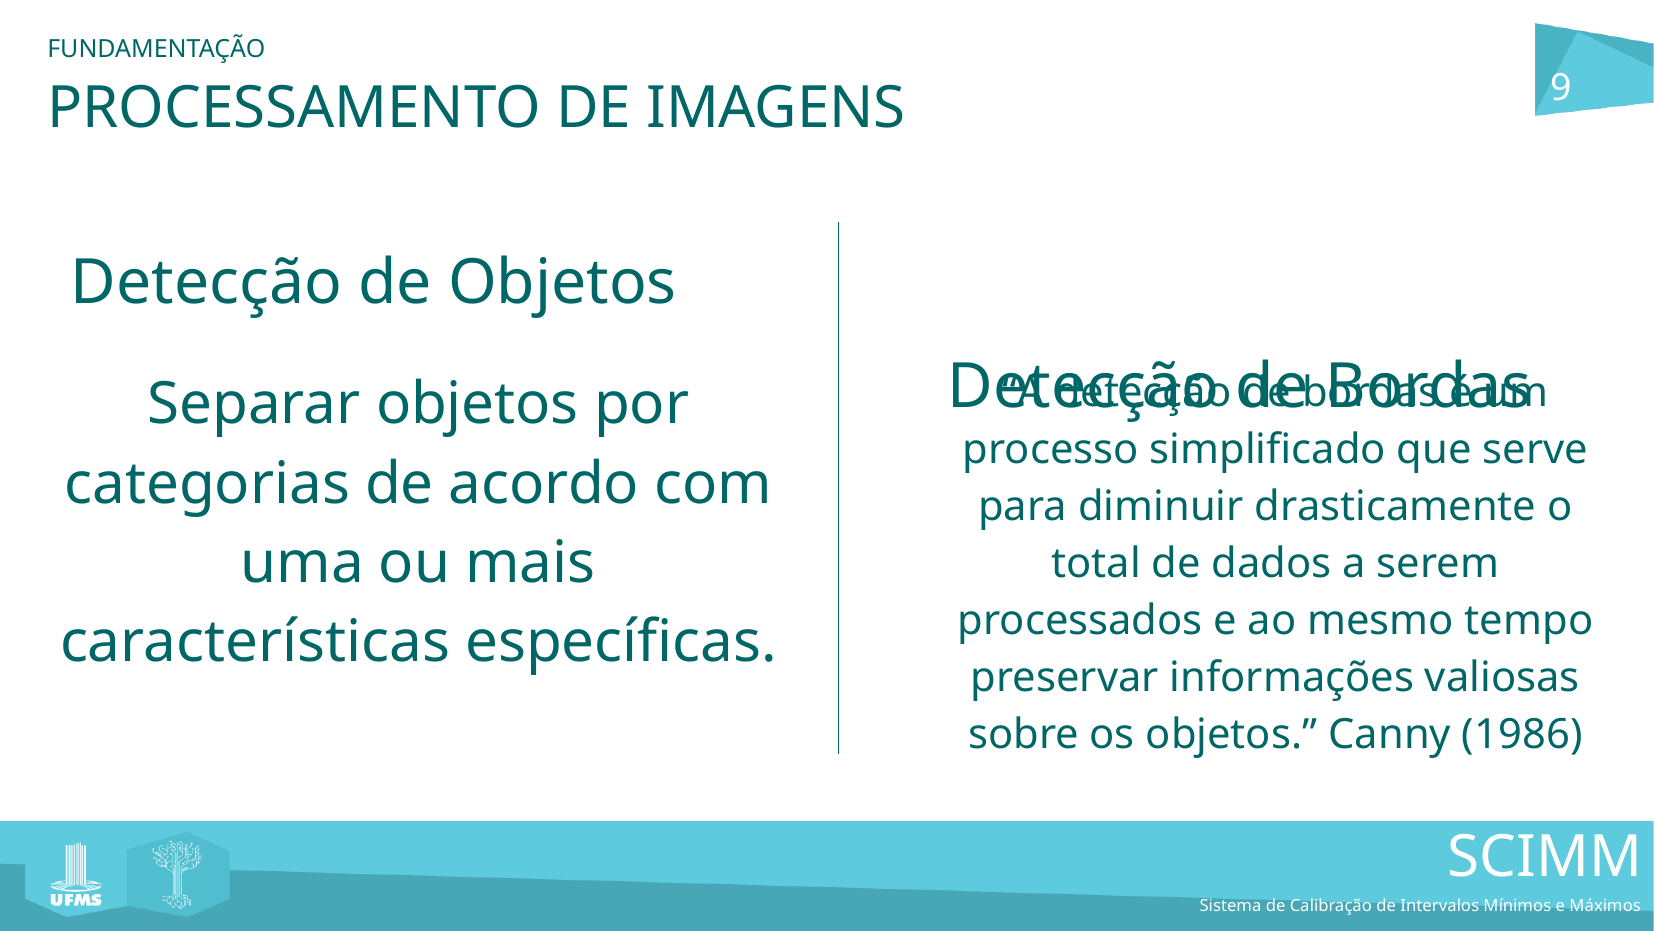

FUNDAMENTAÇÃO
PROCESSAMENTO DE IMAGENS
# Detecção de Objetos
Detecção de Bordas
Separar objetos por categorias de acordo com uma ou mais
características específicas.
“A detecção de bordas é um processo simplificado que serve para diminuir drasticamente o total de dados a serem processados e ao mesmo tempo preservar informações valiosas sobre os objetos.” Canny (1986)
SCIMM
Sistema de Calibração de Intervalos Mínimos e Máximos